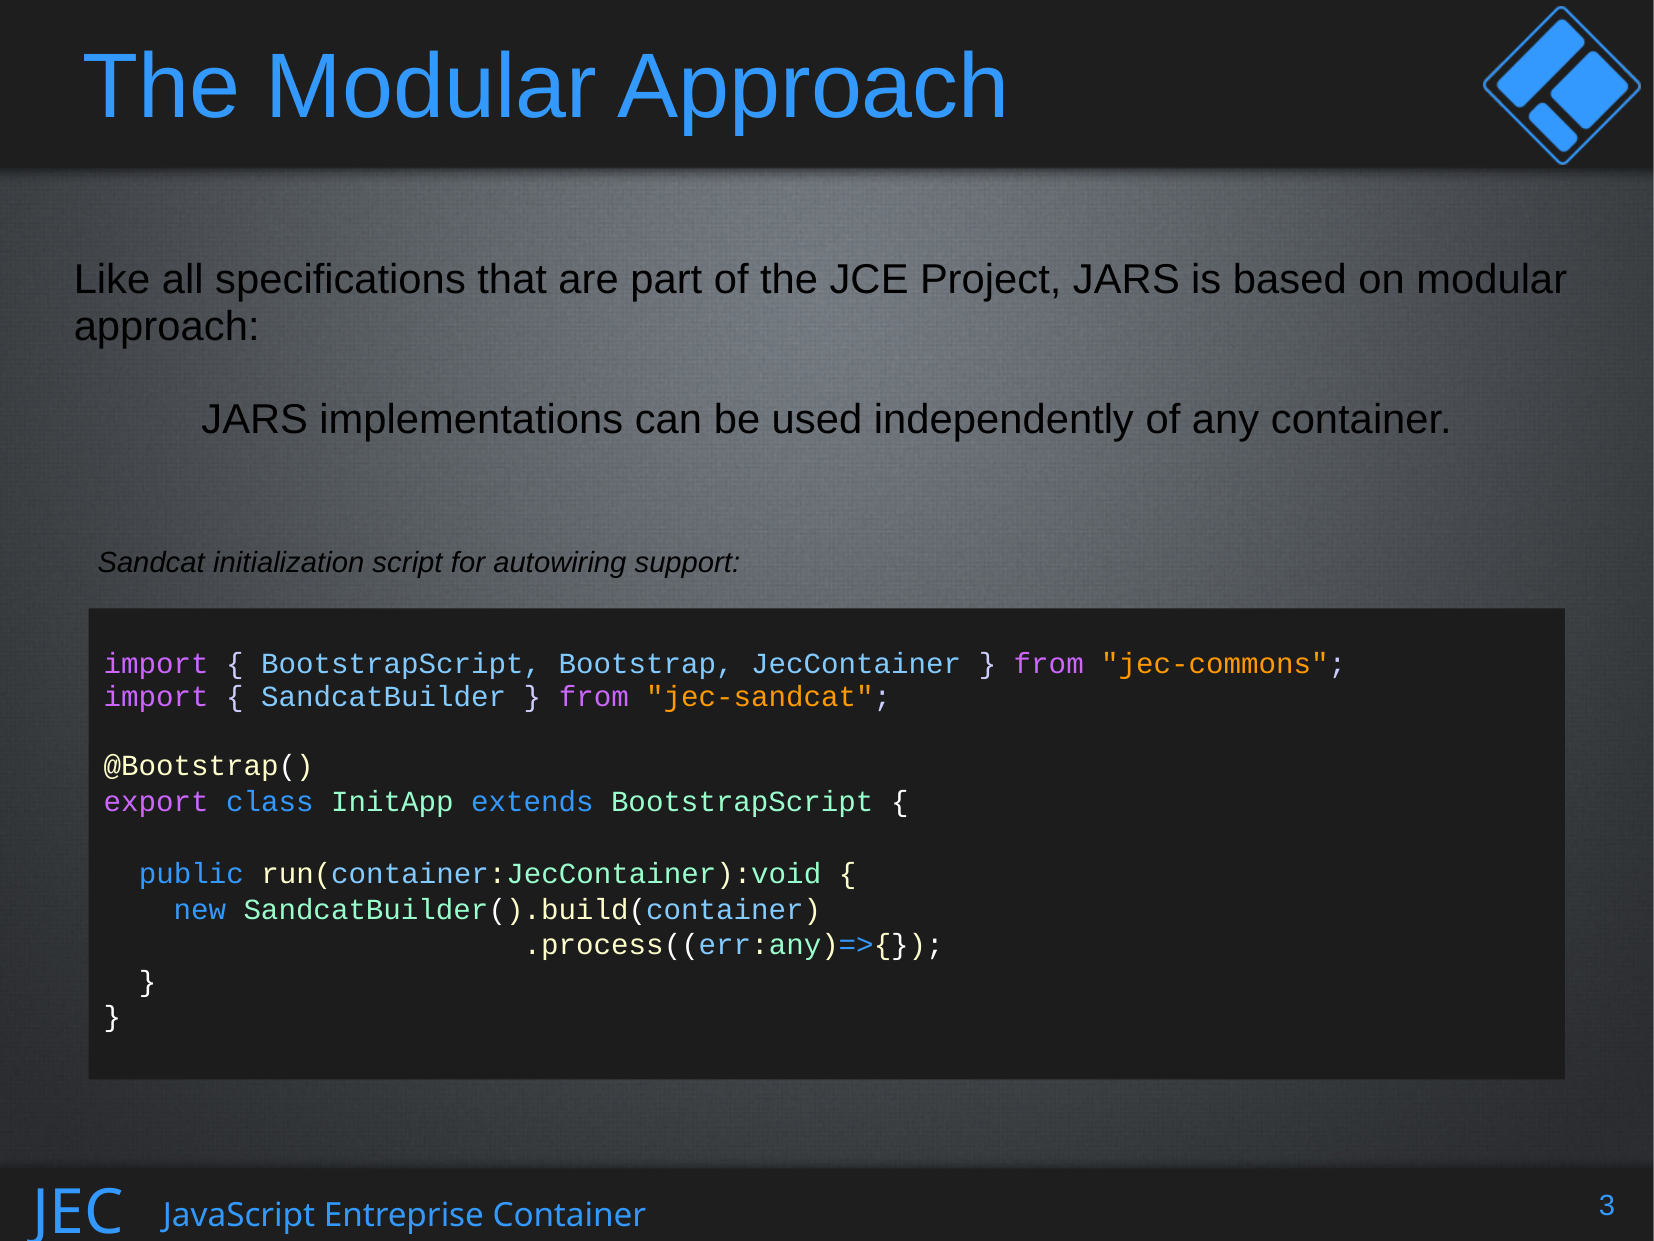

# The Modular Approach
Like all specifications that are part of the JCE Project, JARS is based on modular approach:
JARS implementations can be used independently of any container.
Sandcat initialization script for autowiring support:
import { BootstrapScript, Bootstrap, JecContainer } from "jec-commons";
import { SandcatBuilder } from "jec-sandcat";
@Bootstrap()
export class InitApp extends BootstrapScript {
 public run(container:JecContainer):void {
 new SandcatBuilder().build(container)
 .process((err:any)=>{});
 }
}
JEC
3
JavaScript Entreprise Container